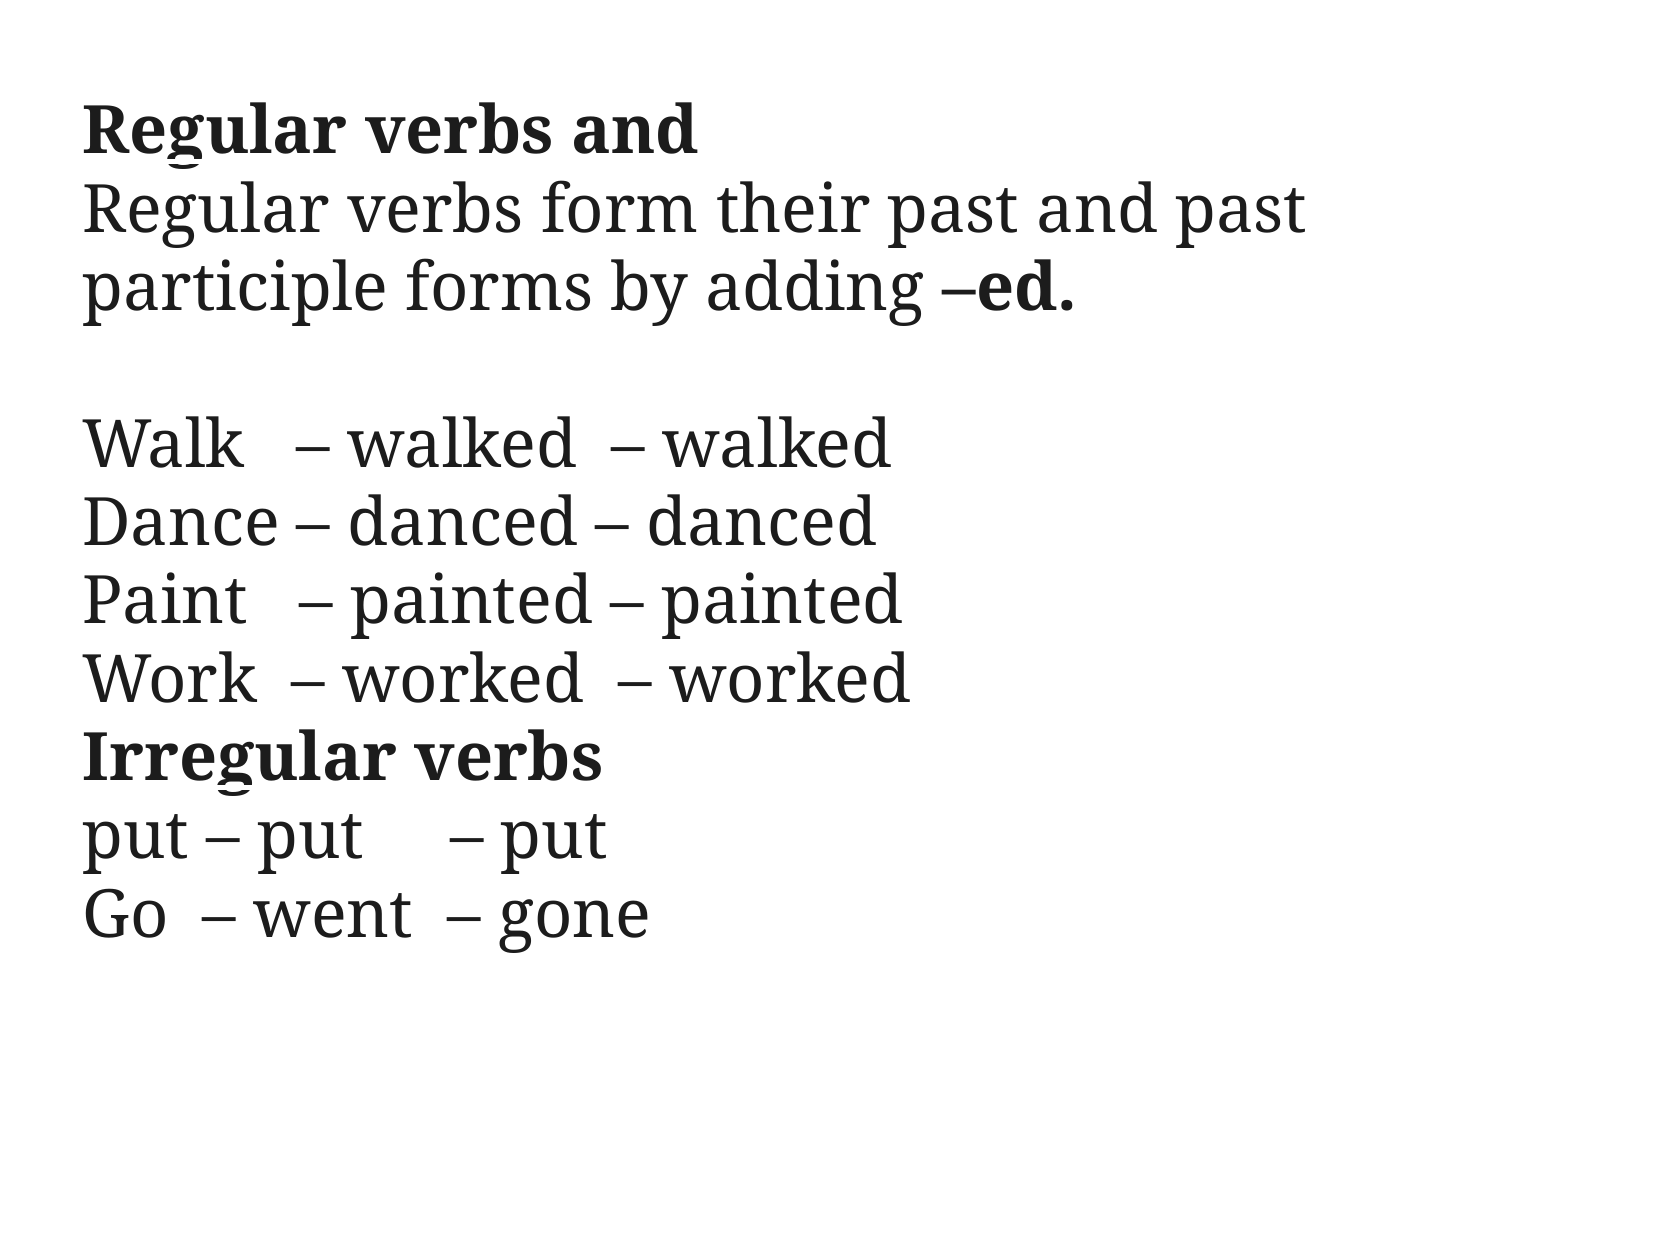

Regular verbs and
Regular verbs form their past and past participle forms by adding –ed.
Walk – walked – walked
Dance – danced – danced
Paint – painted – painted
Work – worked – worked
Irregular verbs
put – put – put
Go – went – gone